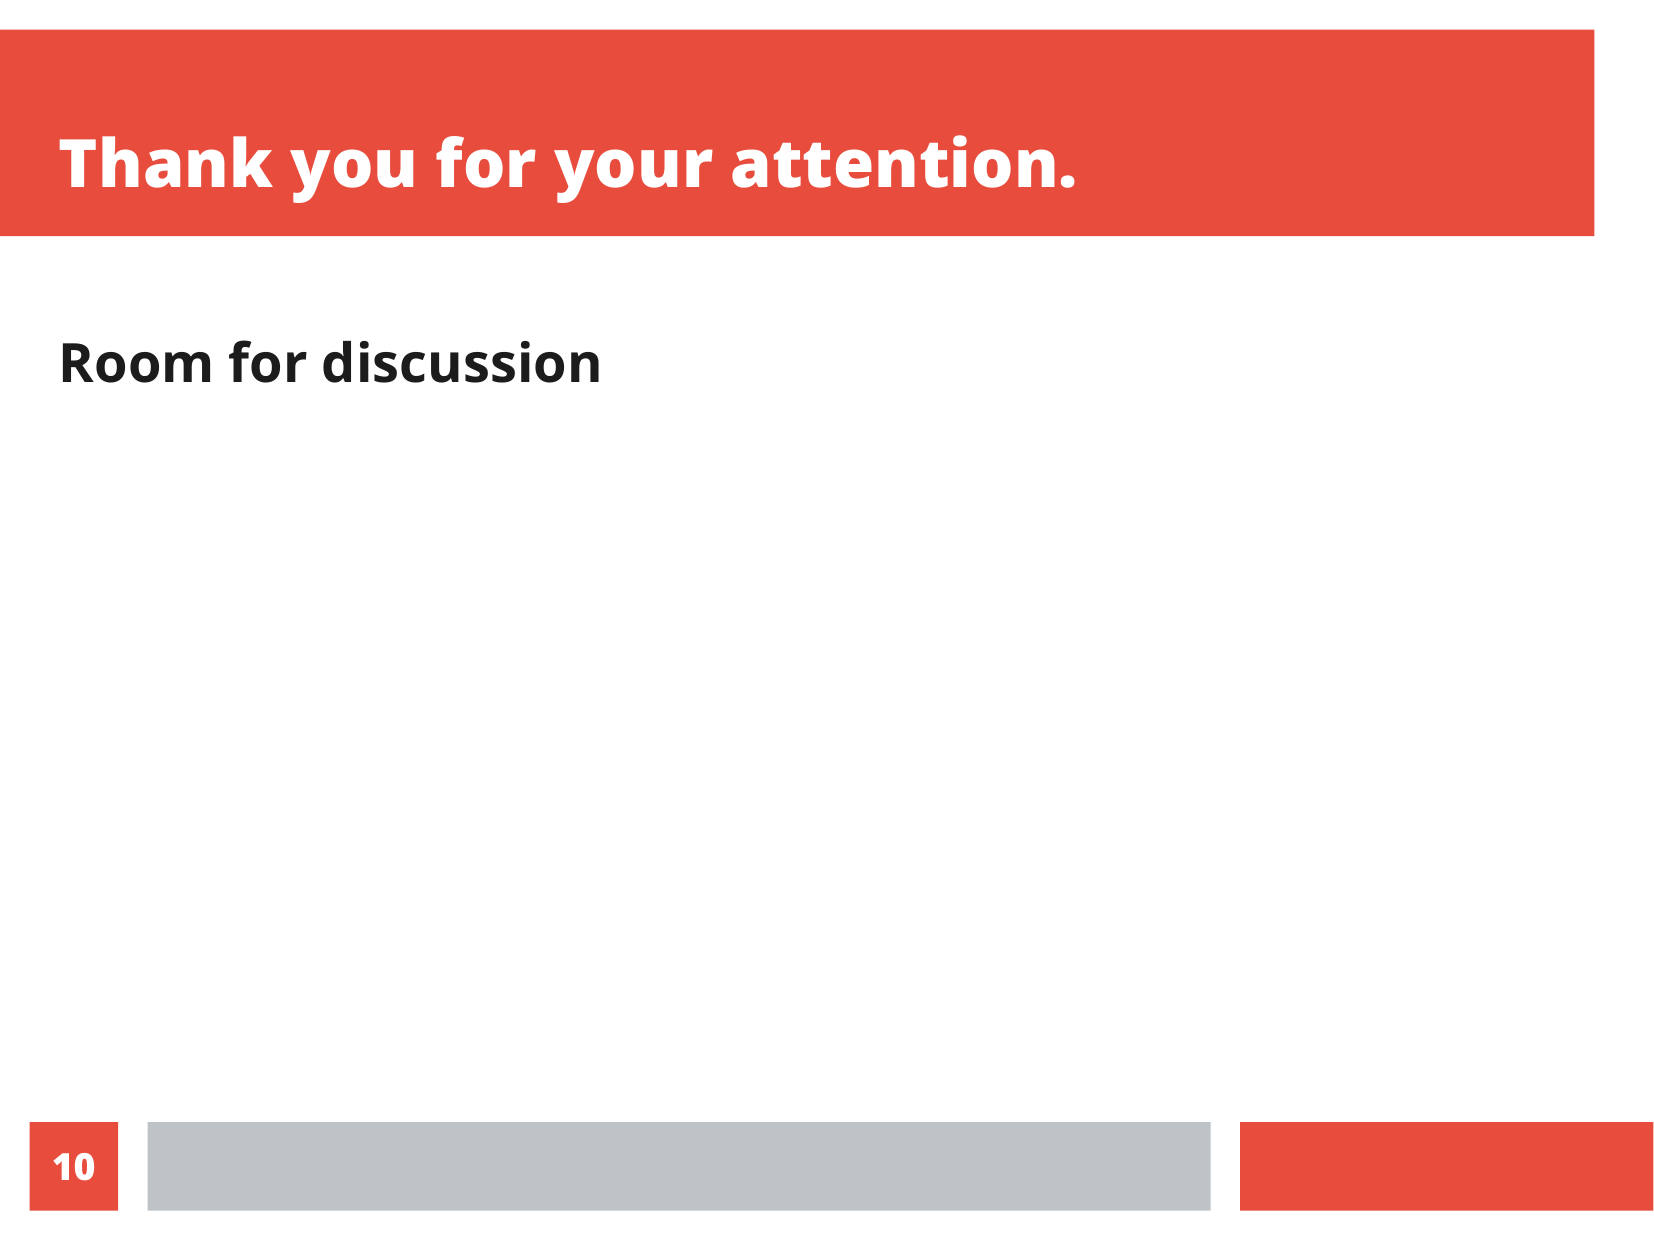

# Thank you for your attention.
Room for discussion
10